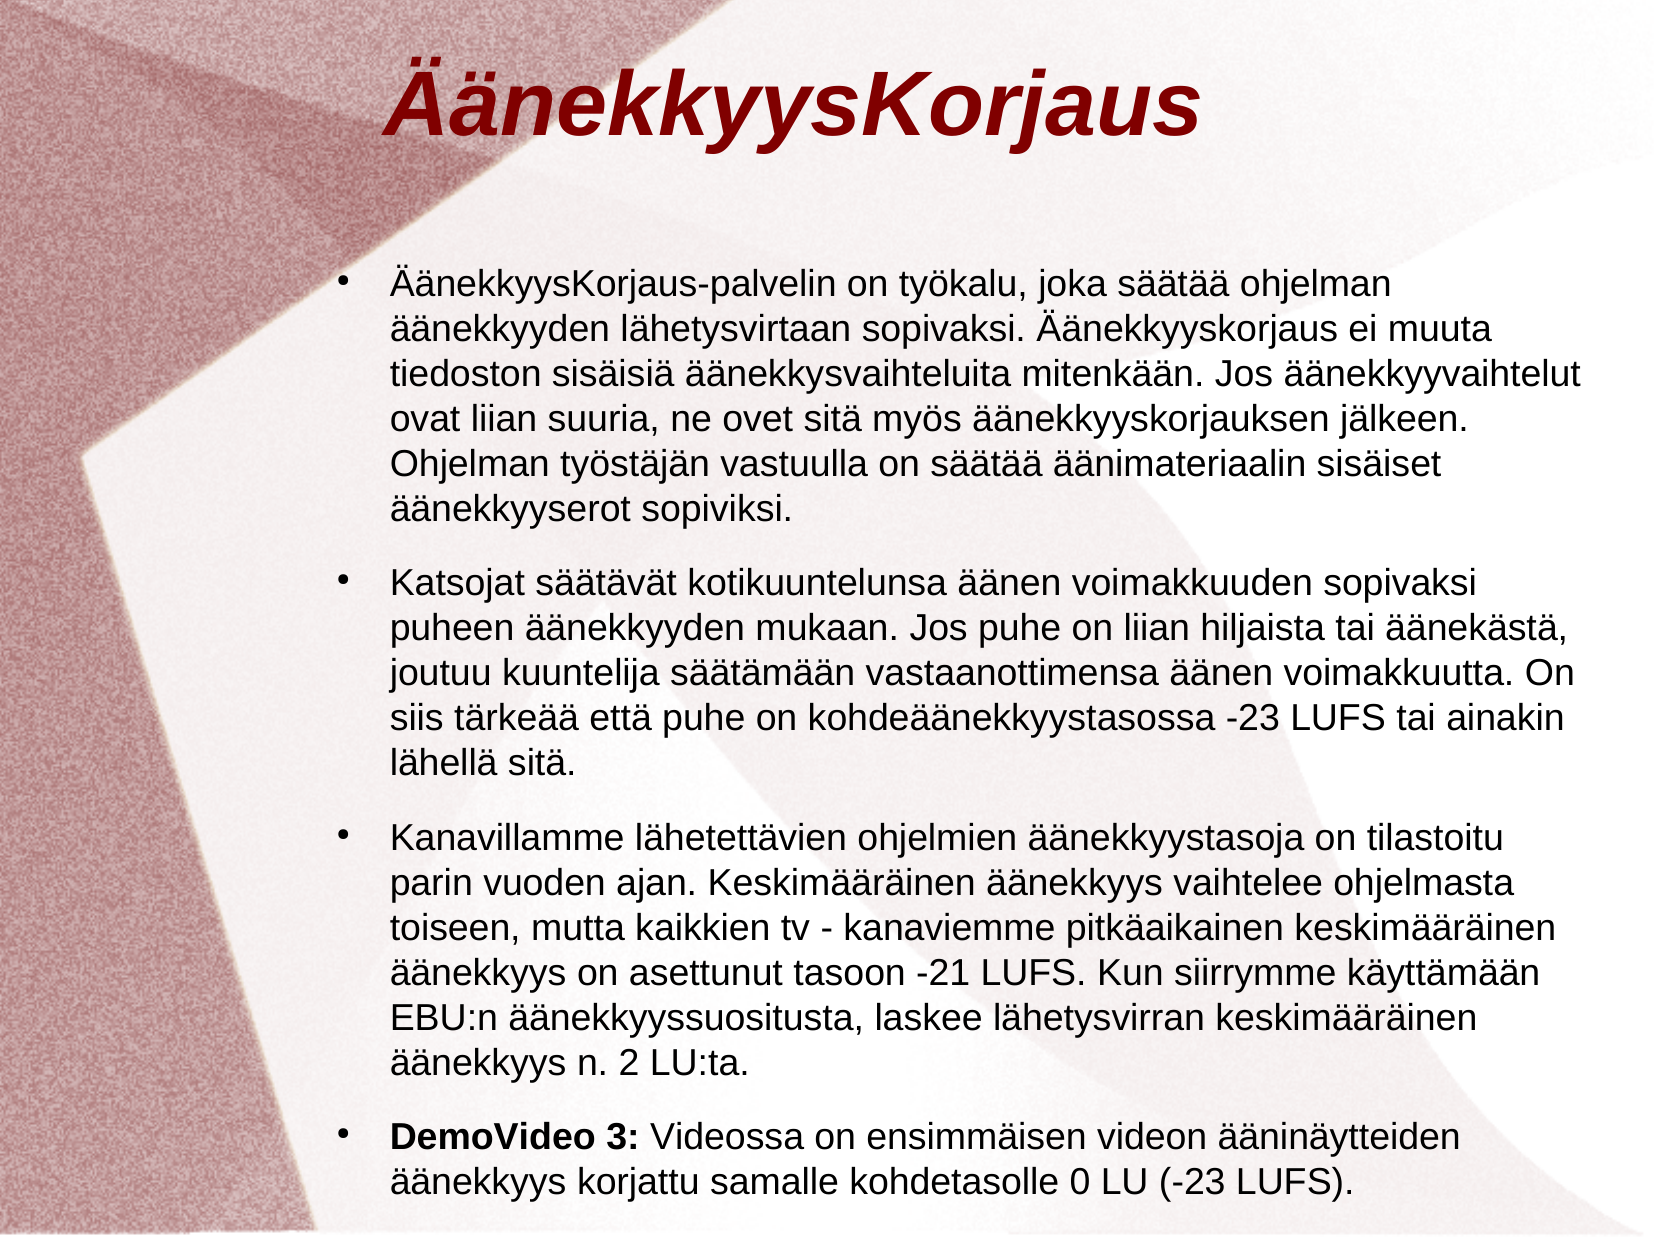

# ÄänekkyysKorjaus
ÄänekkyysKorjaus-palvelin on työkalu, joka säätää ohjelman äänekkyyden lähetysvirtaan sopivaksi. Äänekkyyskorjaus ei muuta tiedoston sisäisiä äänekkysvaihteluita mitenkään. Jos äänekkyyvaihtelut ovat liian suuria, ne ovet sitä myös äänekkyyskorjauksen jälkeen. Ohjelman työstäjän vastuulla on säätää äänimateriaalin sisäiset äänekkyyserot sopiviksi.
Katsojat säätävät kotikuuntelunsa äänen voimakkuuden sopivaksi puheen äänekkyyden mukaan. Jos puhe on liian hiljaista tai äänekästä, joutuu kuuntelija säätämään vastaanottimensa äänen voimakkuutta. On siis tärkeää että puhe on kohdeäänekkyystasossa -23 LUFS tai ainakin lähellä sitä.
Kanavillamme lähetettävien ohjelmien äänekkyystasoja on tilastoitu parin vuoden ajan. Keskimääräinen äänekkyys vaihtelee ohjelmasta toiseen, mutta kaikkien tv - kanaviemme pitkäaikainen keskimääräinen äänekkyys on asettunut tasoon -21 LUFS. Kun siirrymme käyttämään EBU:n äänekkyyssuositusta, laskee lähetysvirran keskimääräinen äänekkyys n. 2 LU:ta.
DemoVideo 3: Videossa on ensimmäisen videon ääninäytteiden äänekkyys korjattu samalle kohdetasolle 0 LU (-23 LUFS).